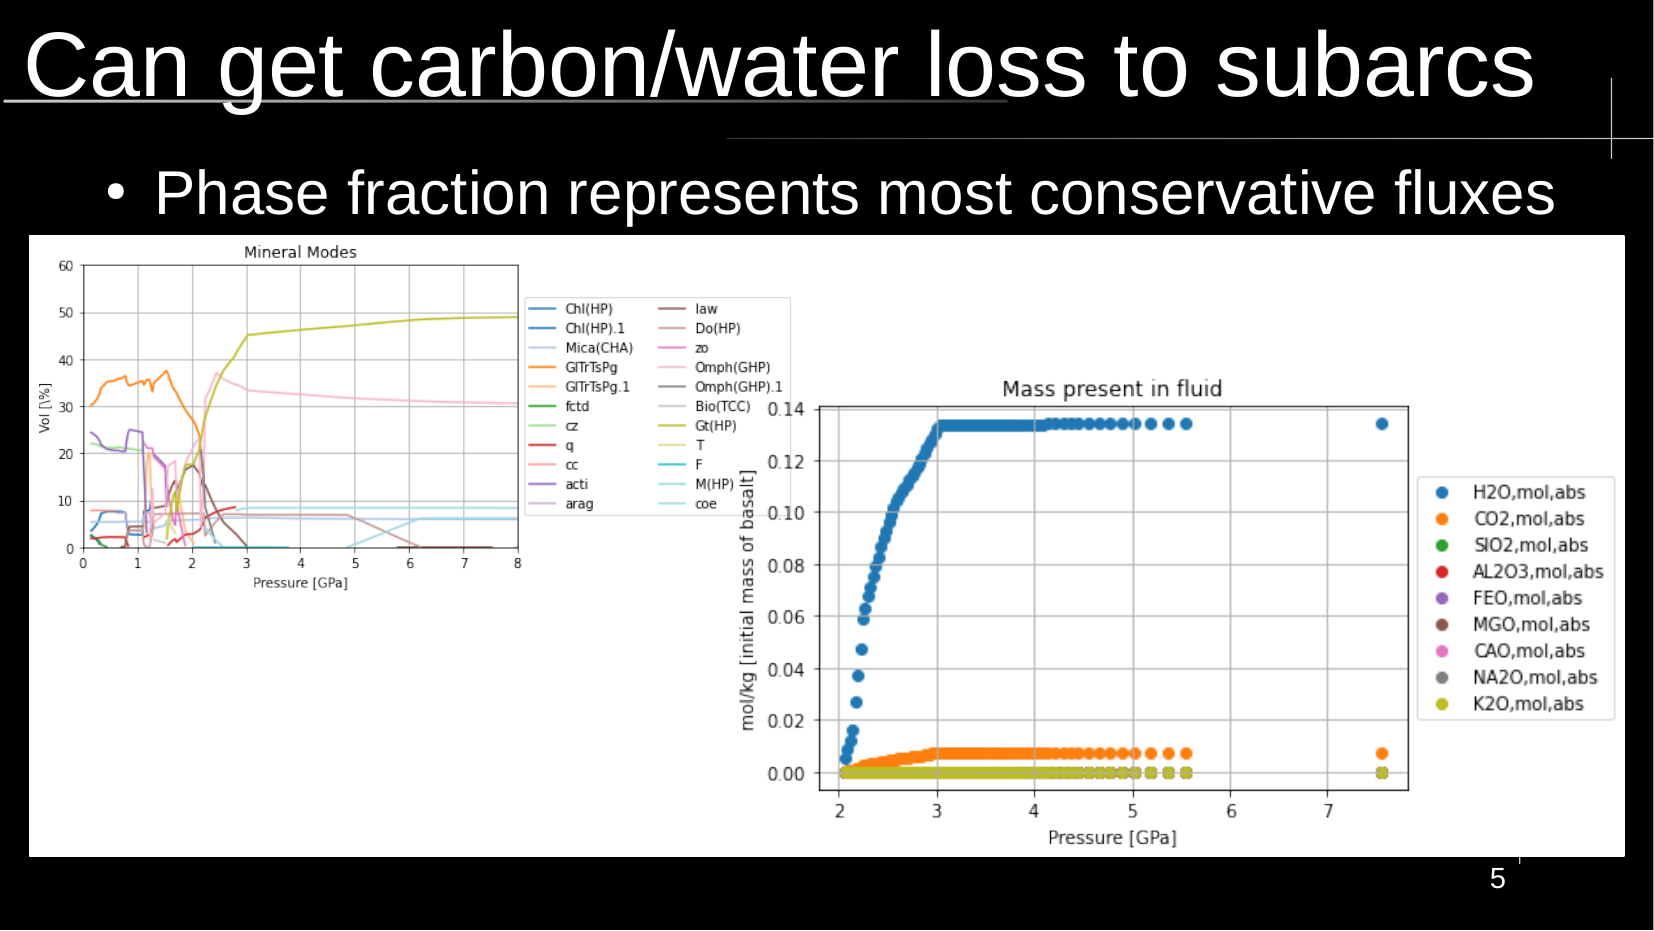

# Can get carbon/water loss to subarcs
Phase fraction represents most conservative fluxes
5